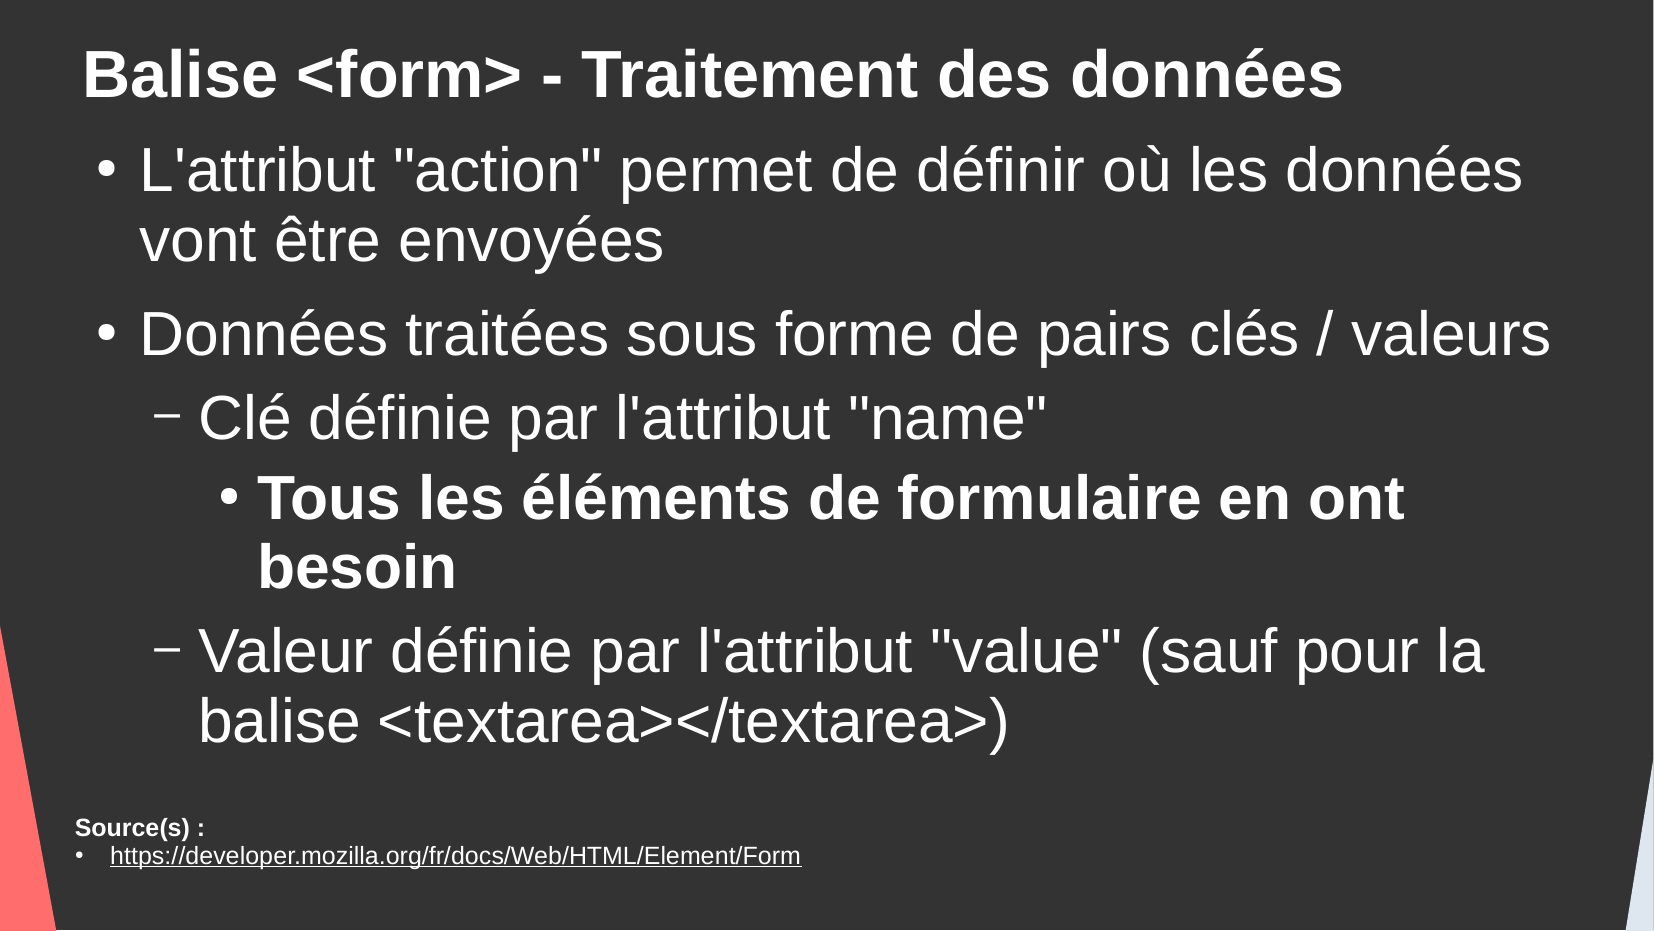

# Balise <form> - Traitement des données
L'attribut "action" permet de définir où les données vont être envoyées
Données traitées sous forme de pairs clés / valeurs
Clé définie par l'attribut "name"
Tous les éléments de formulaire en ont besoin
Valeur définie par l'attribut "value" (sauf pour la balise <textarea></textarea>)
Source(s) :
https://developer.mozilla.org/fr/docs/Web/HTML/Element/Form